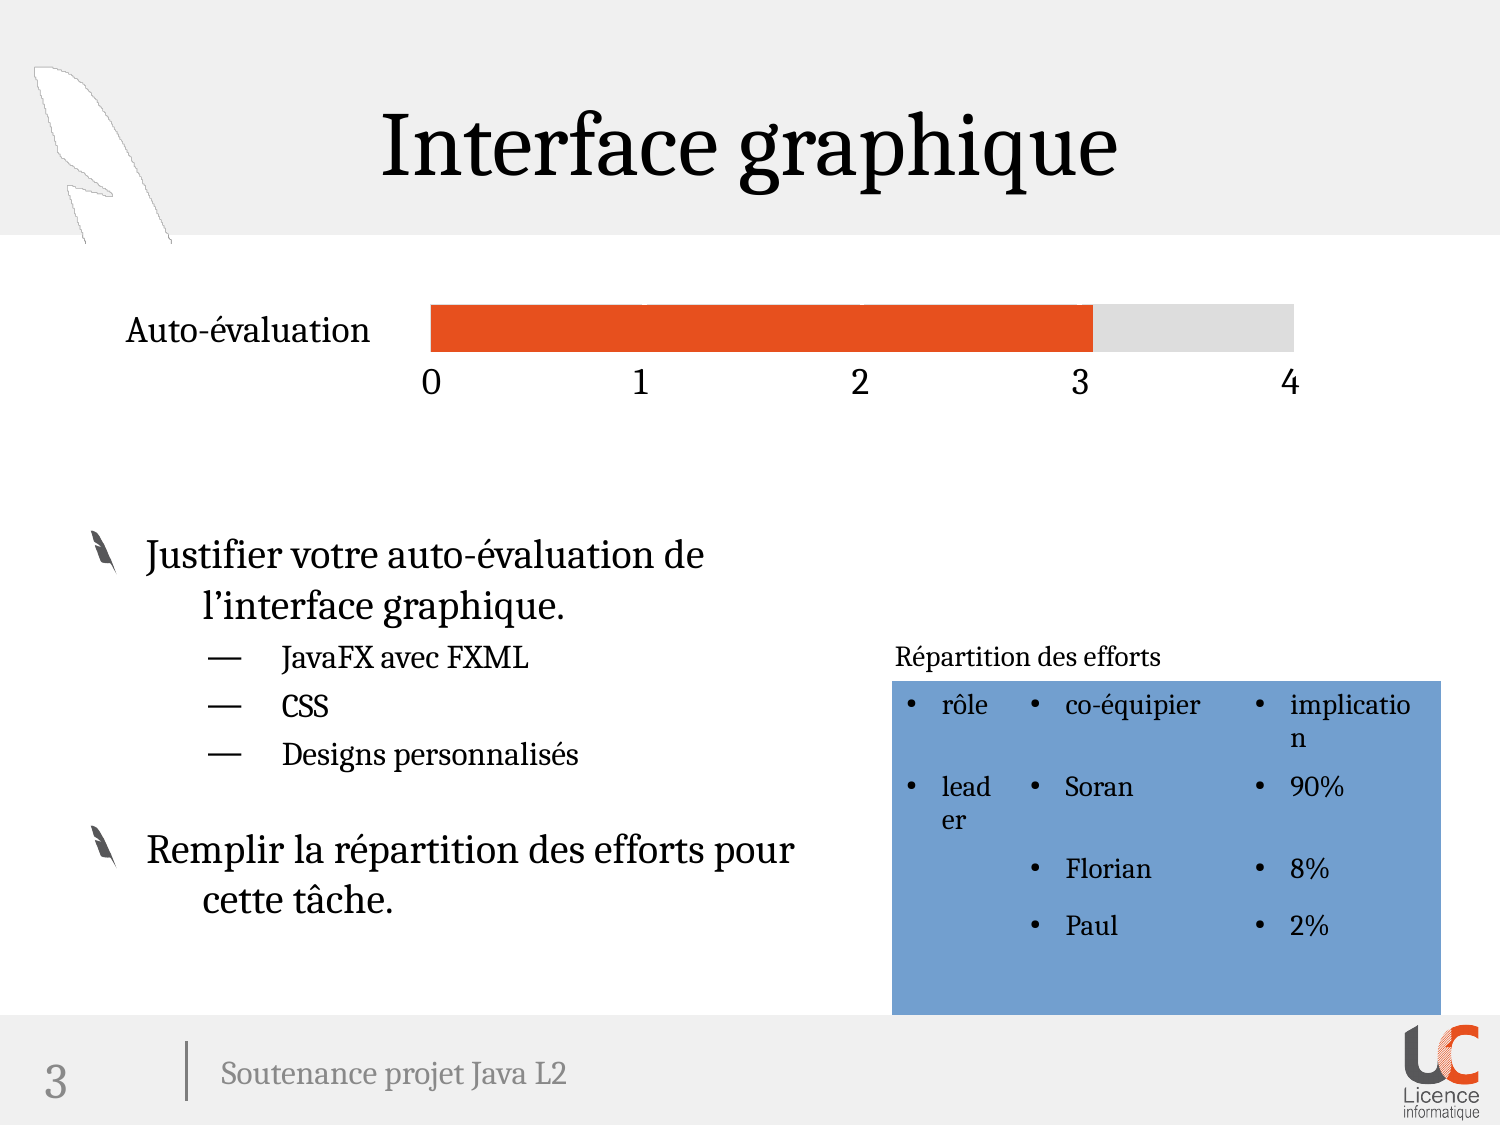

Interface graphique
# Justifier votre auto-évaluation de l’interface graphique.
JavaFX avec FXML
CSS
Designs personnalisés
Remplir la répartition des efforts pour cette tâche.
Répartition des efforts
| rôle | co-équipier | implication |
| --- | --- | --- |
| leader | Soran | 90% |
| | Florian | 8% |
| | Paul | 2% |
| | | |
Soutenance projet Java L2